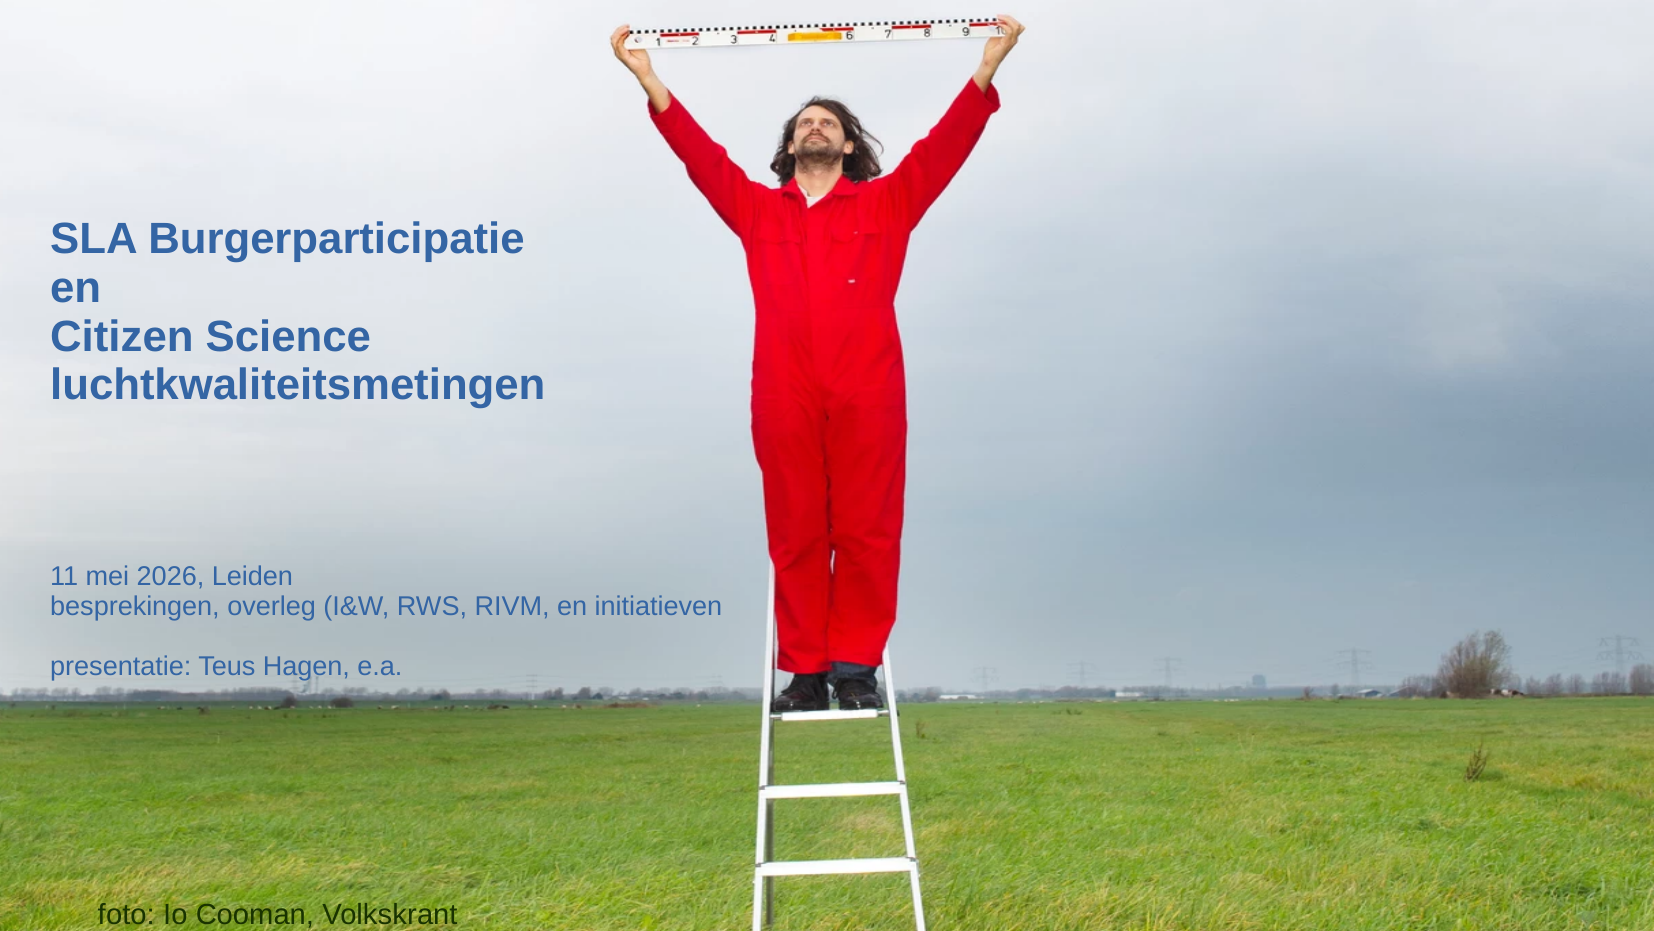

SLA Burgerparticipatie
en
Citizen Science
luchtkwaliteitsmetingen
11 mei 2026, Leiden
besprekingen, overleg (I&W, RWS, RIVM, en initiatieven
presentatie: Teus Hagen, e.a.
foto: Io Cooman, Volkskrant